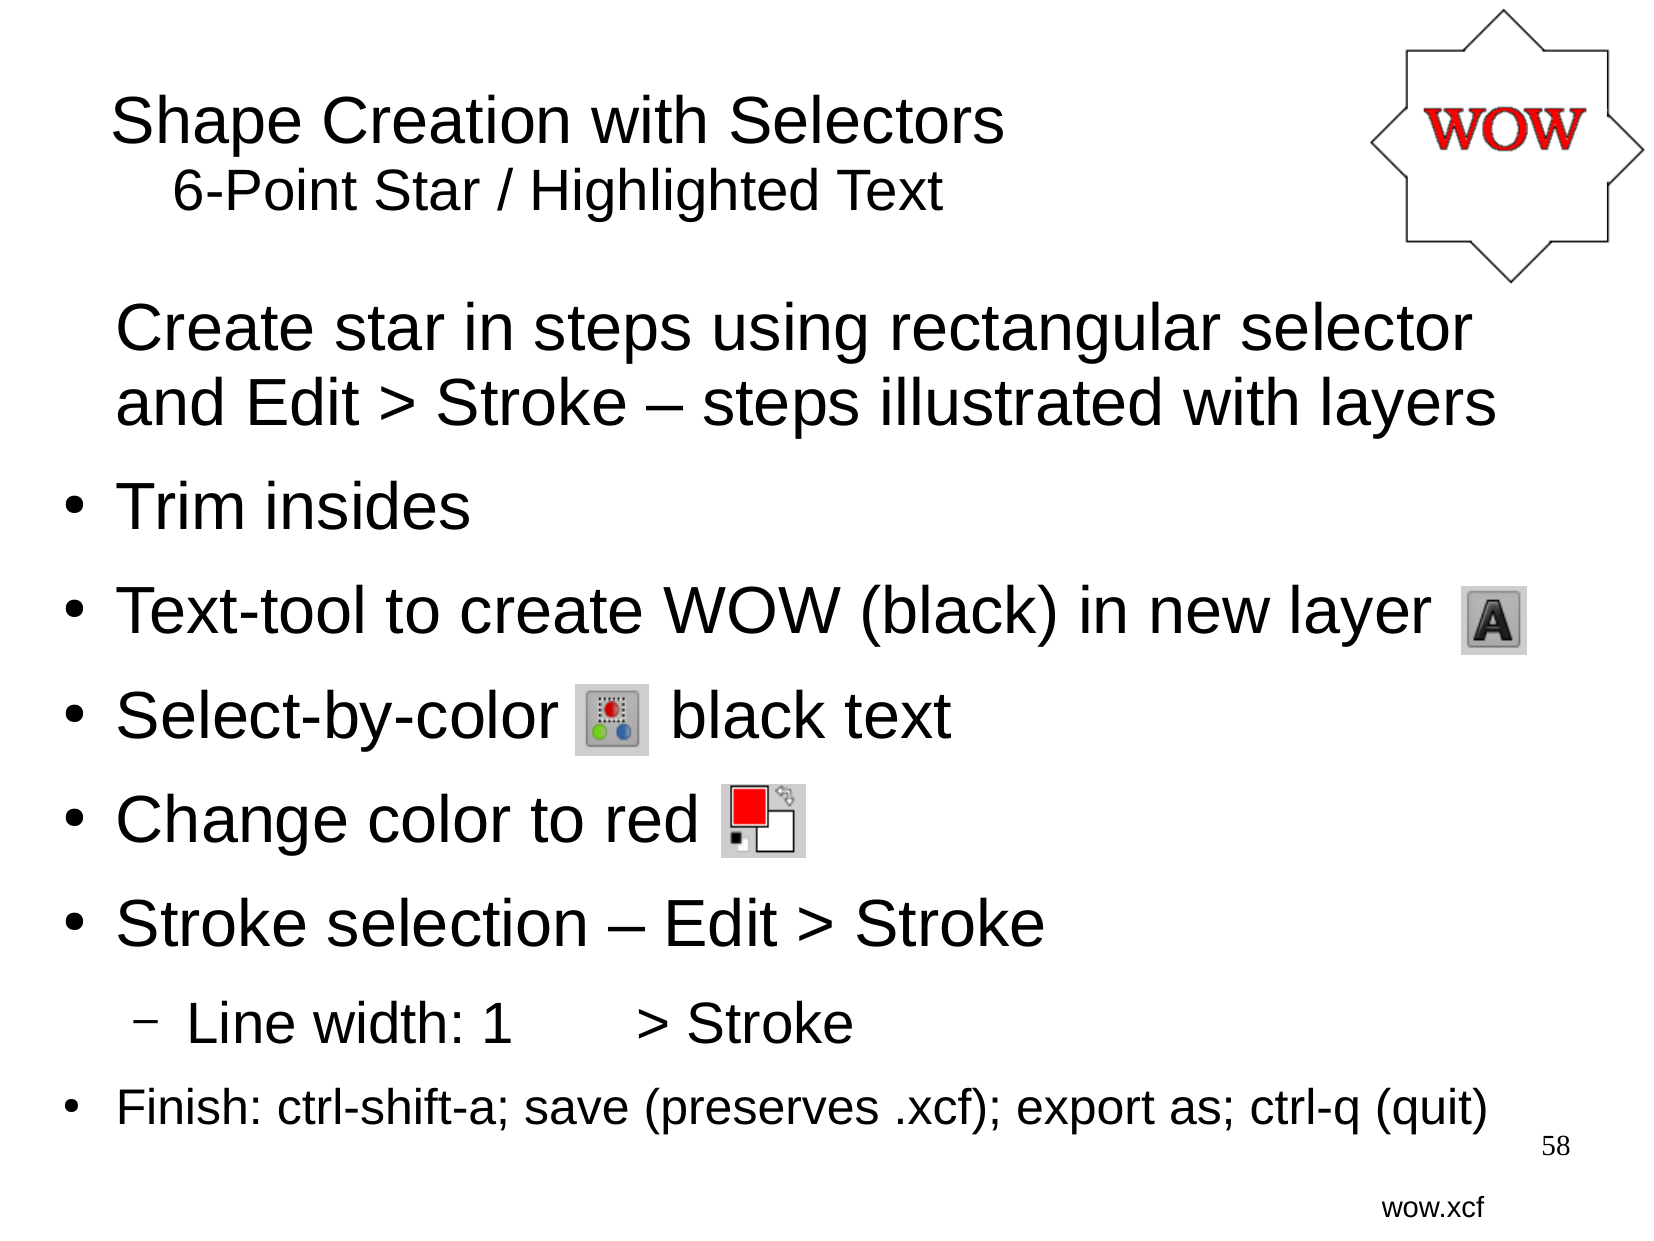

# Shape Creation with Selectors 6-Point Star / Highlighted Text
Create star in steps using rectangular selector and Edit > Stroke – steps illustrated with layers
Trim insides
Text-tool to create WOW (black) in new layer
Select-by-color black text
Change color to red
Stroke selection – Edit > Stroke
Line width: 1		> Stroke
Finish: ctrl-shift-a; save (preserves .xcf); export as; ctrl-q (quit)
58
wow.xcf